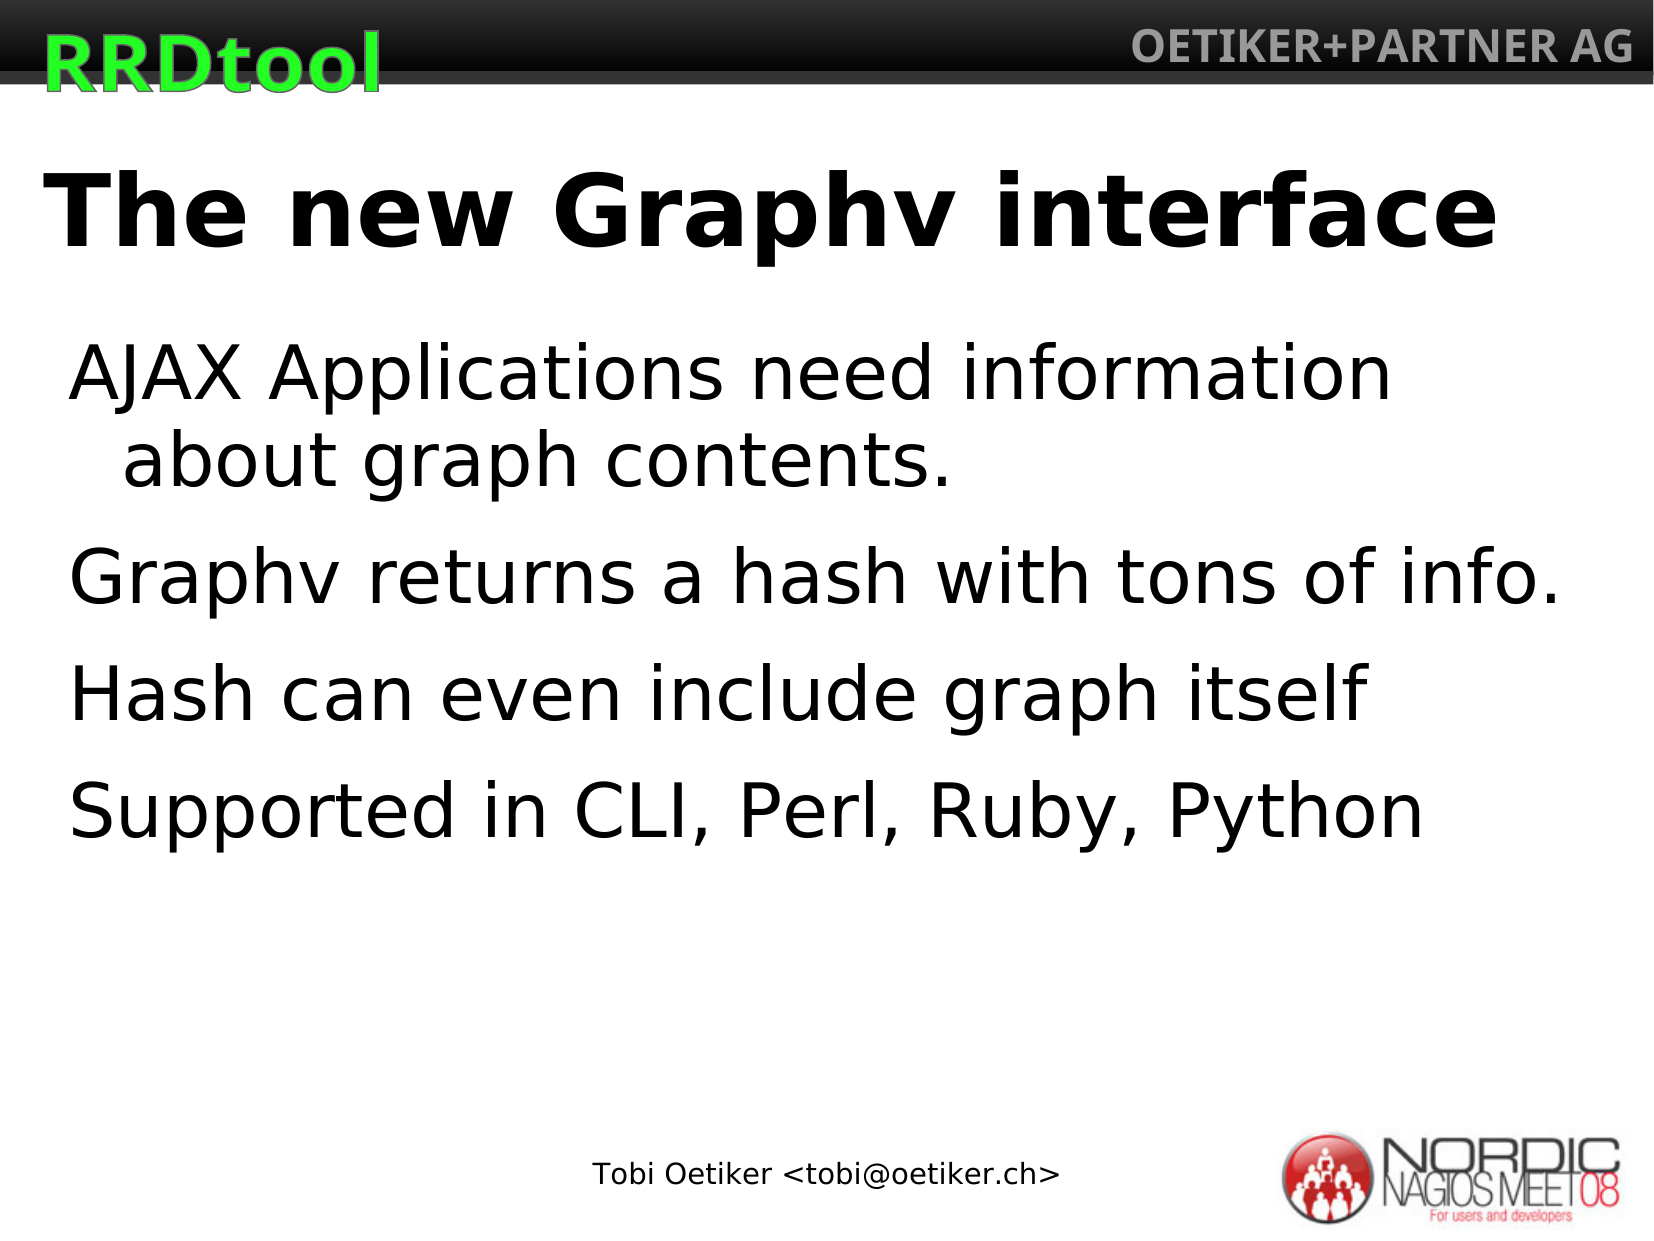

# The new Graphv interface
AJAX Applications need information about graph contents.
Graphv returns a hash with tons of info.
Hash can even include graph itself
Supported in CLI, Perl, Ruby, Python